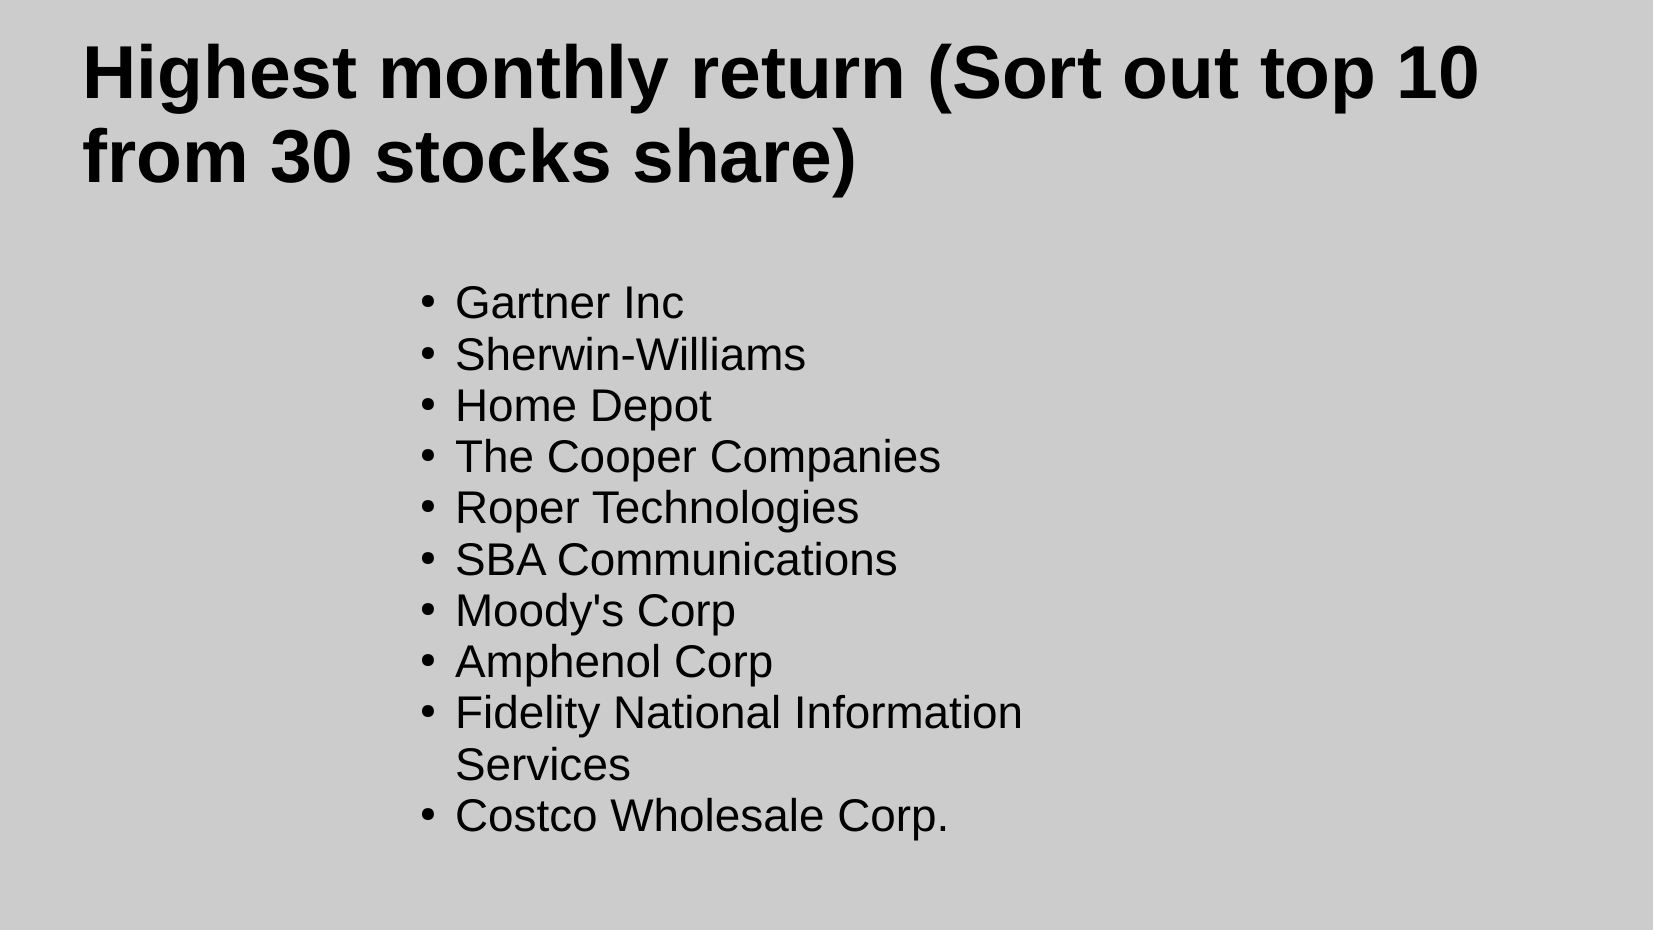

# Highest monthly return (Sort out top 10 from 30 stocks share)
Gartner Inc
Sherwin-Williams
Home Depot
The Cooper Companies
Roper Technologies
SBA Communications
Moody's Corp
Amphenol Corp
Fidelity National Information Services
Costco Wholesale Corp.